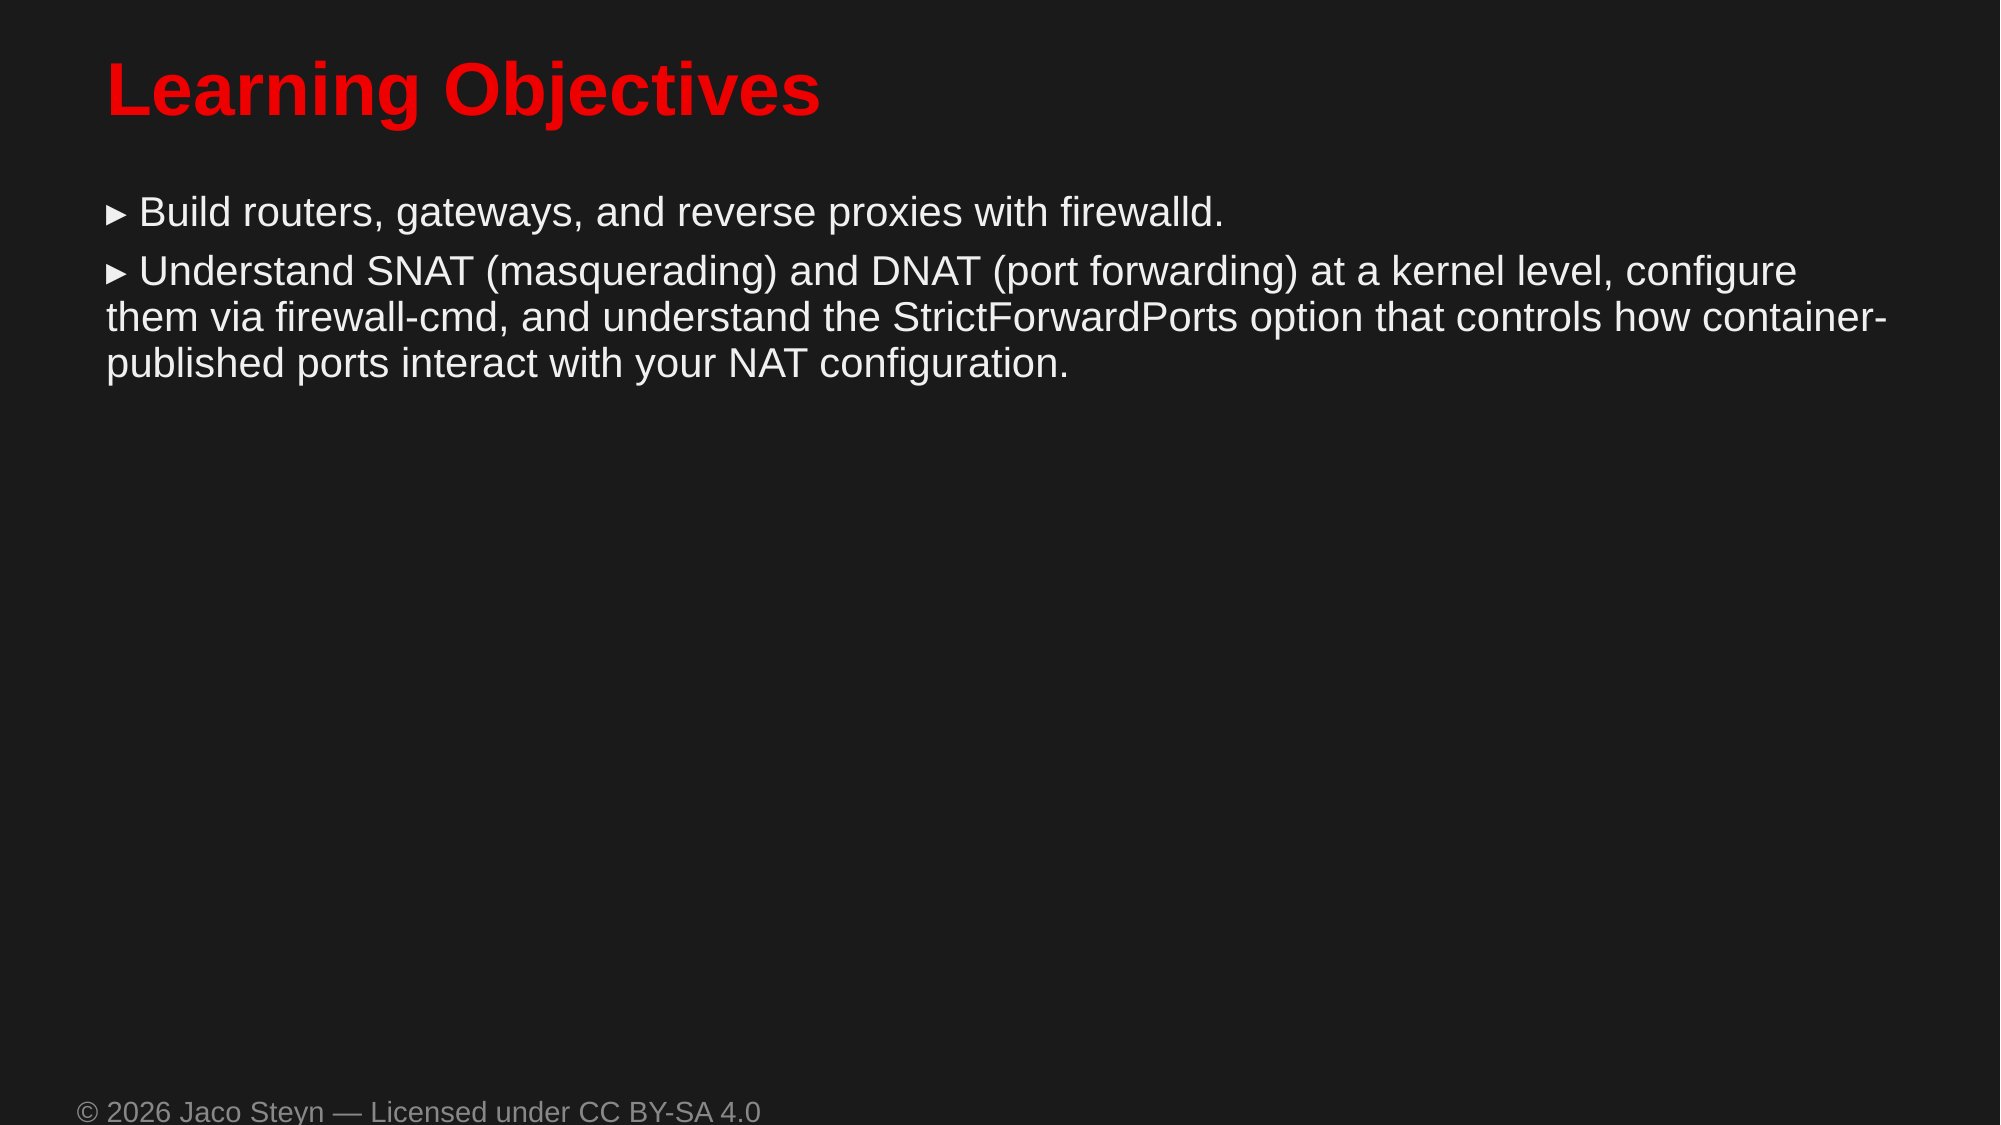

Learning Objectives
▸ Build routers, gateways, and reverse proxies with firewalld.
▸ Understand SNAT (masquerading) and DNAT (port forwarding) at a kernel level, configure them via firewall-cmd, and understand the StrictForwardPorts option that controls how container-published ports interact with your NAT configuration.
© 2026 Jaco Steyn — Licensed under CC BY-SA 4.0